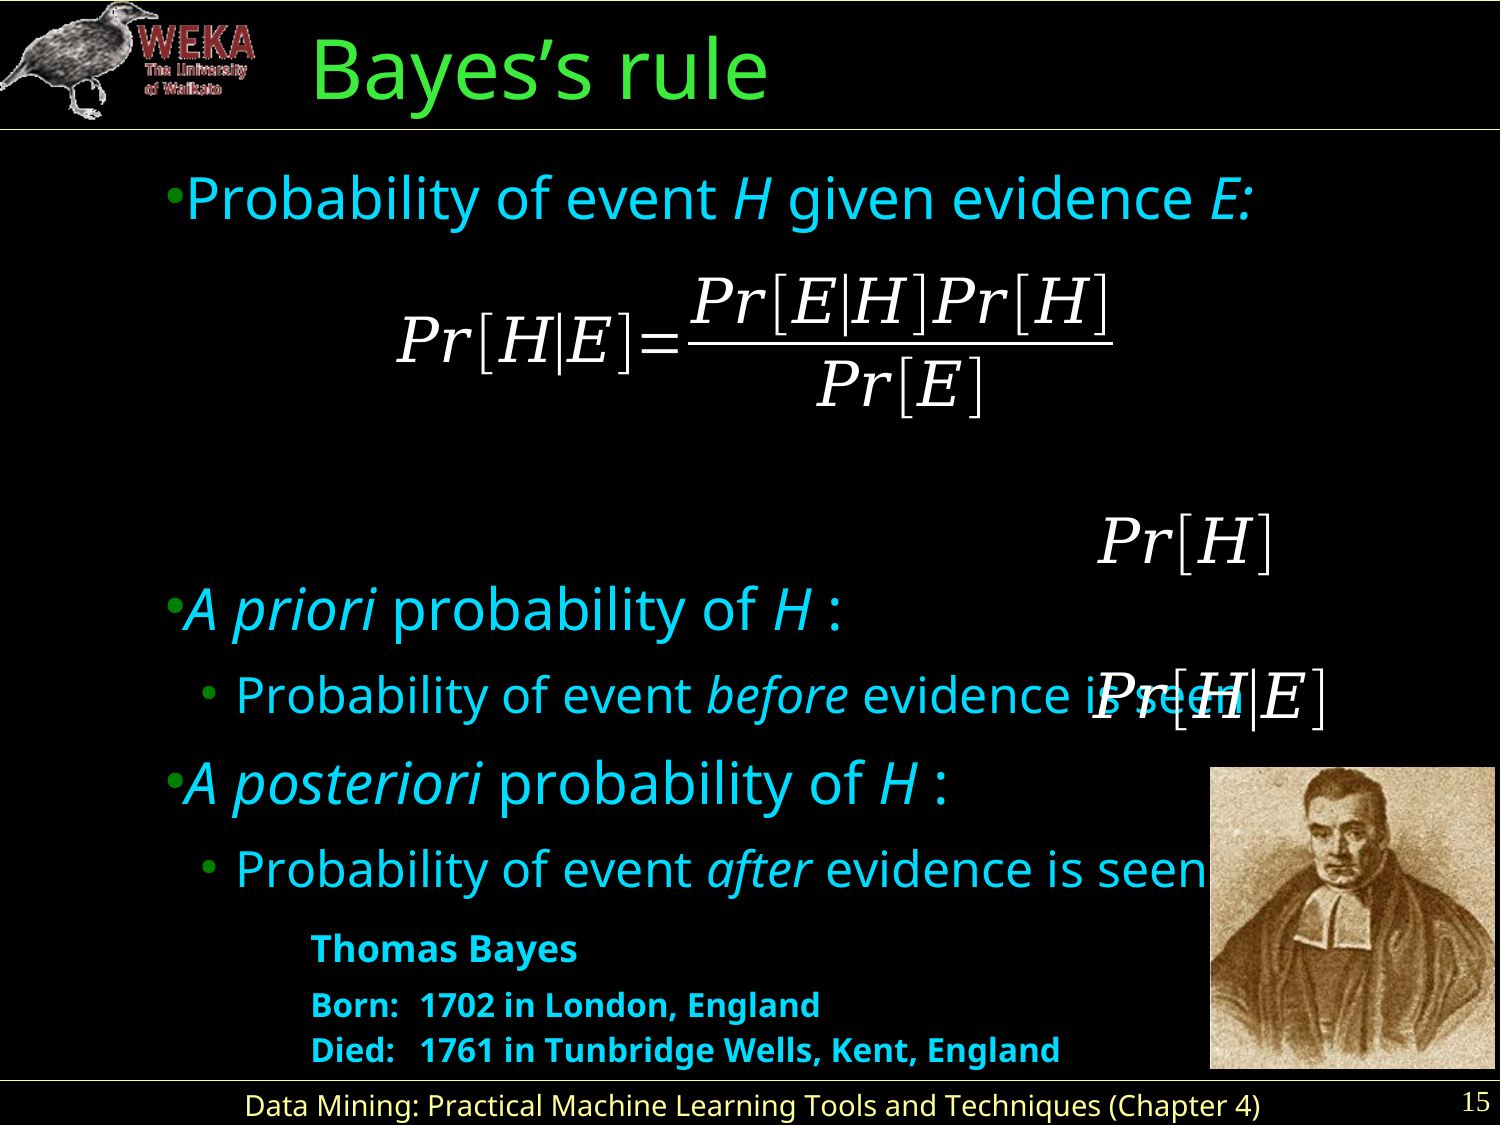

# Bayes’s rule
Probability of event H given evidence E:
A priori probability of H :
Probability of event before evidence is seen
A posteriori probability of H :
Probability of event after evidence is seen
Thomas Bayes
Born:	1702 in London, England
Died:	1761 in Tunbridge Wells, Kent, England
Data Mining: Practical Machine Learning Tools and Techniques (Chapter 4)
15